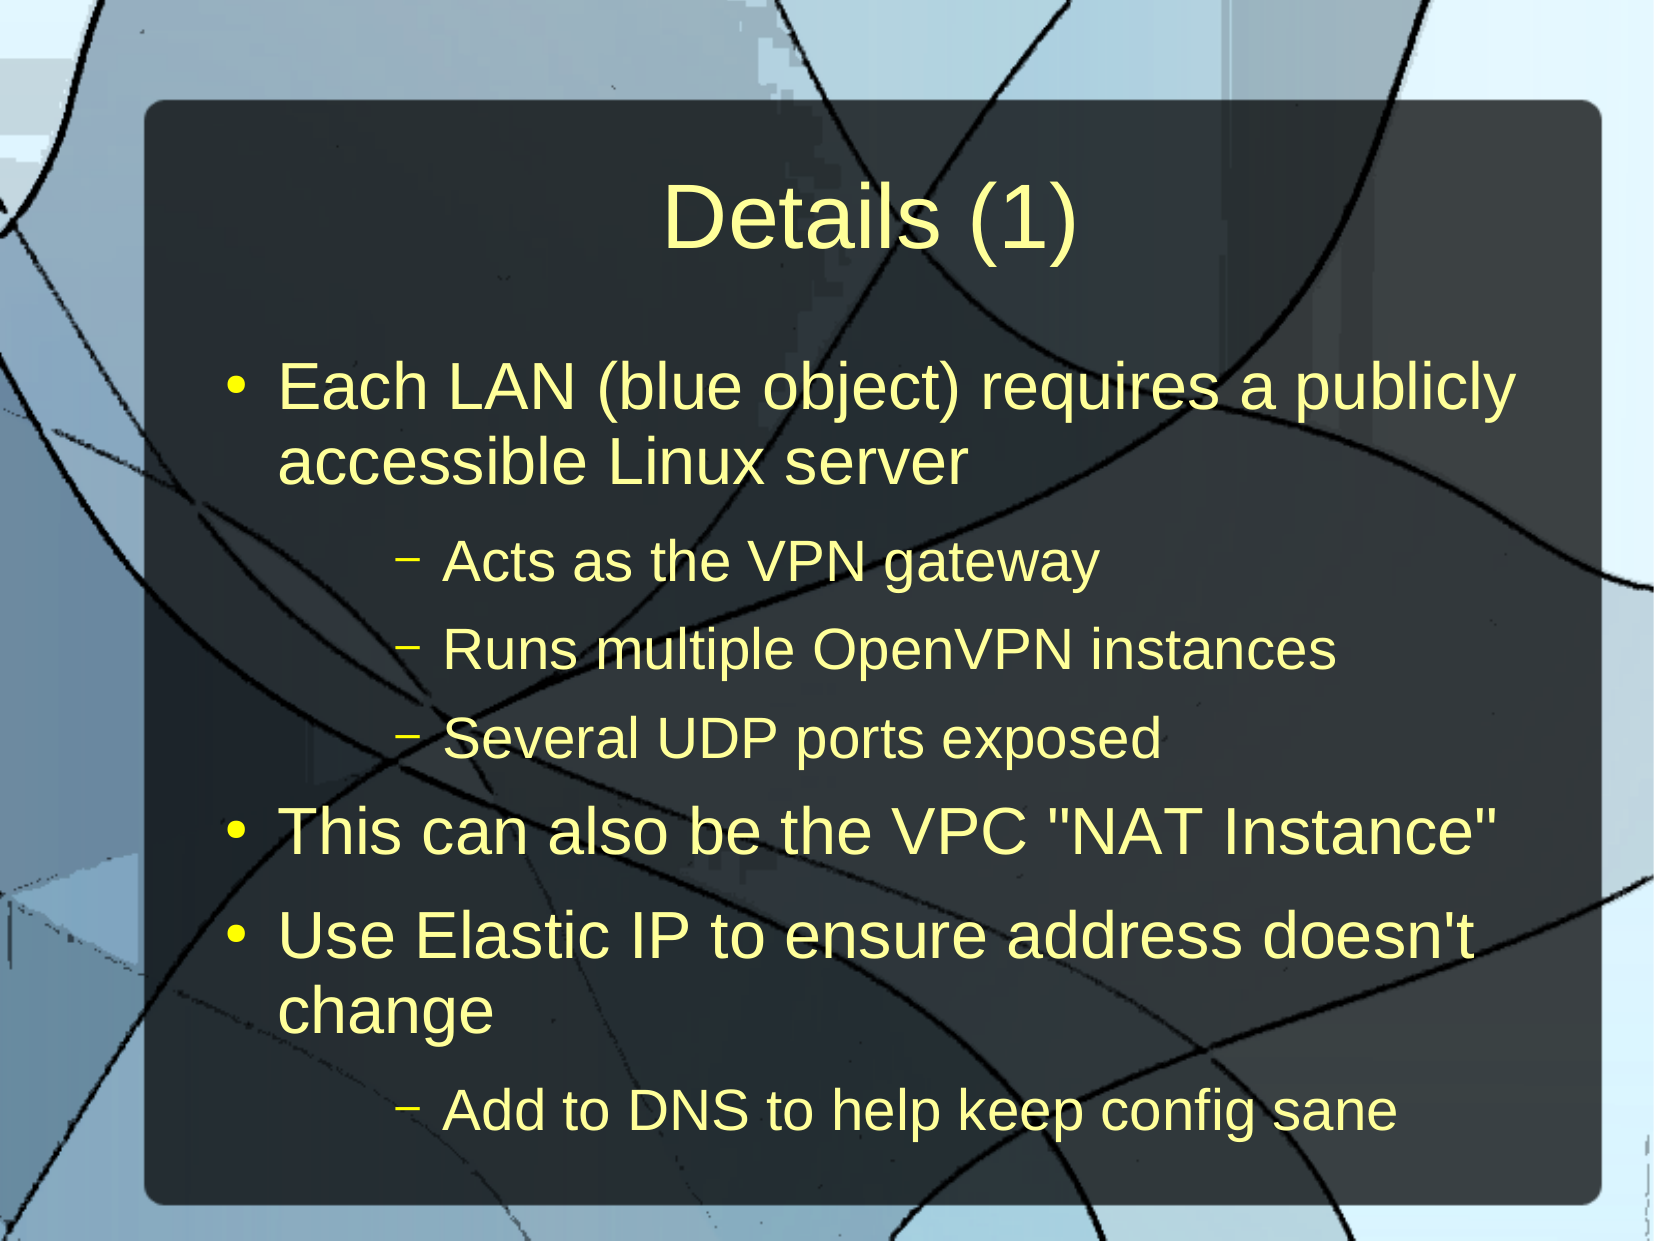

# Details (1)
Each LAN (blue object) requires a publicly accessible Linux server
Acts as the VPN gateway
Runs multiple OpenVPN instances
Several UDP ports exposed
This can also be the VPC "NAT Instance"
Use Elastic IP to ensure address doesn't change
Add to DNS to help keep config sane